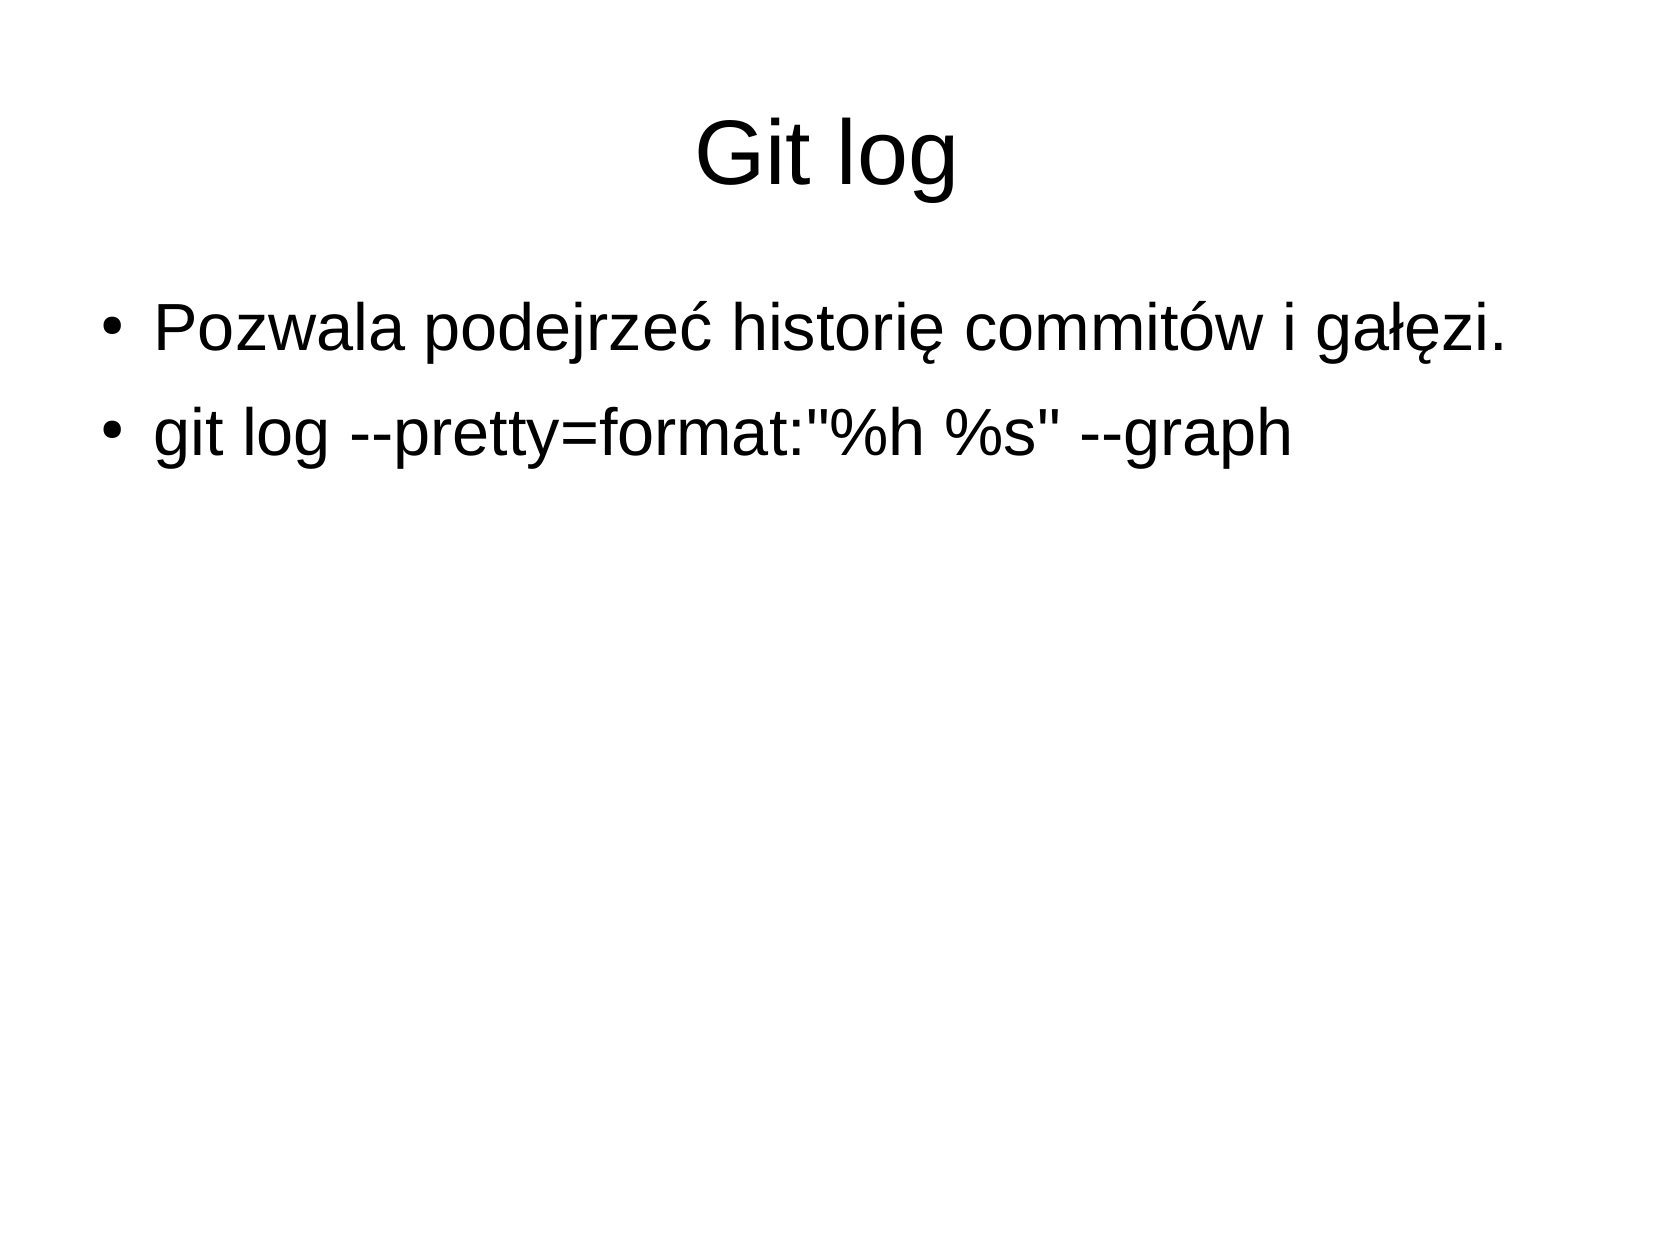

# Git log
Pozwala podejrzeć historię commitów i gałęzi.
git log --pretty=format:"%h %s" --graph